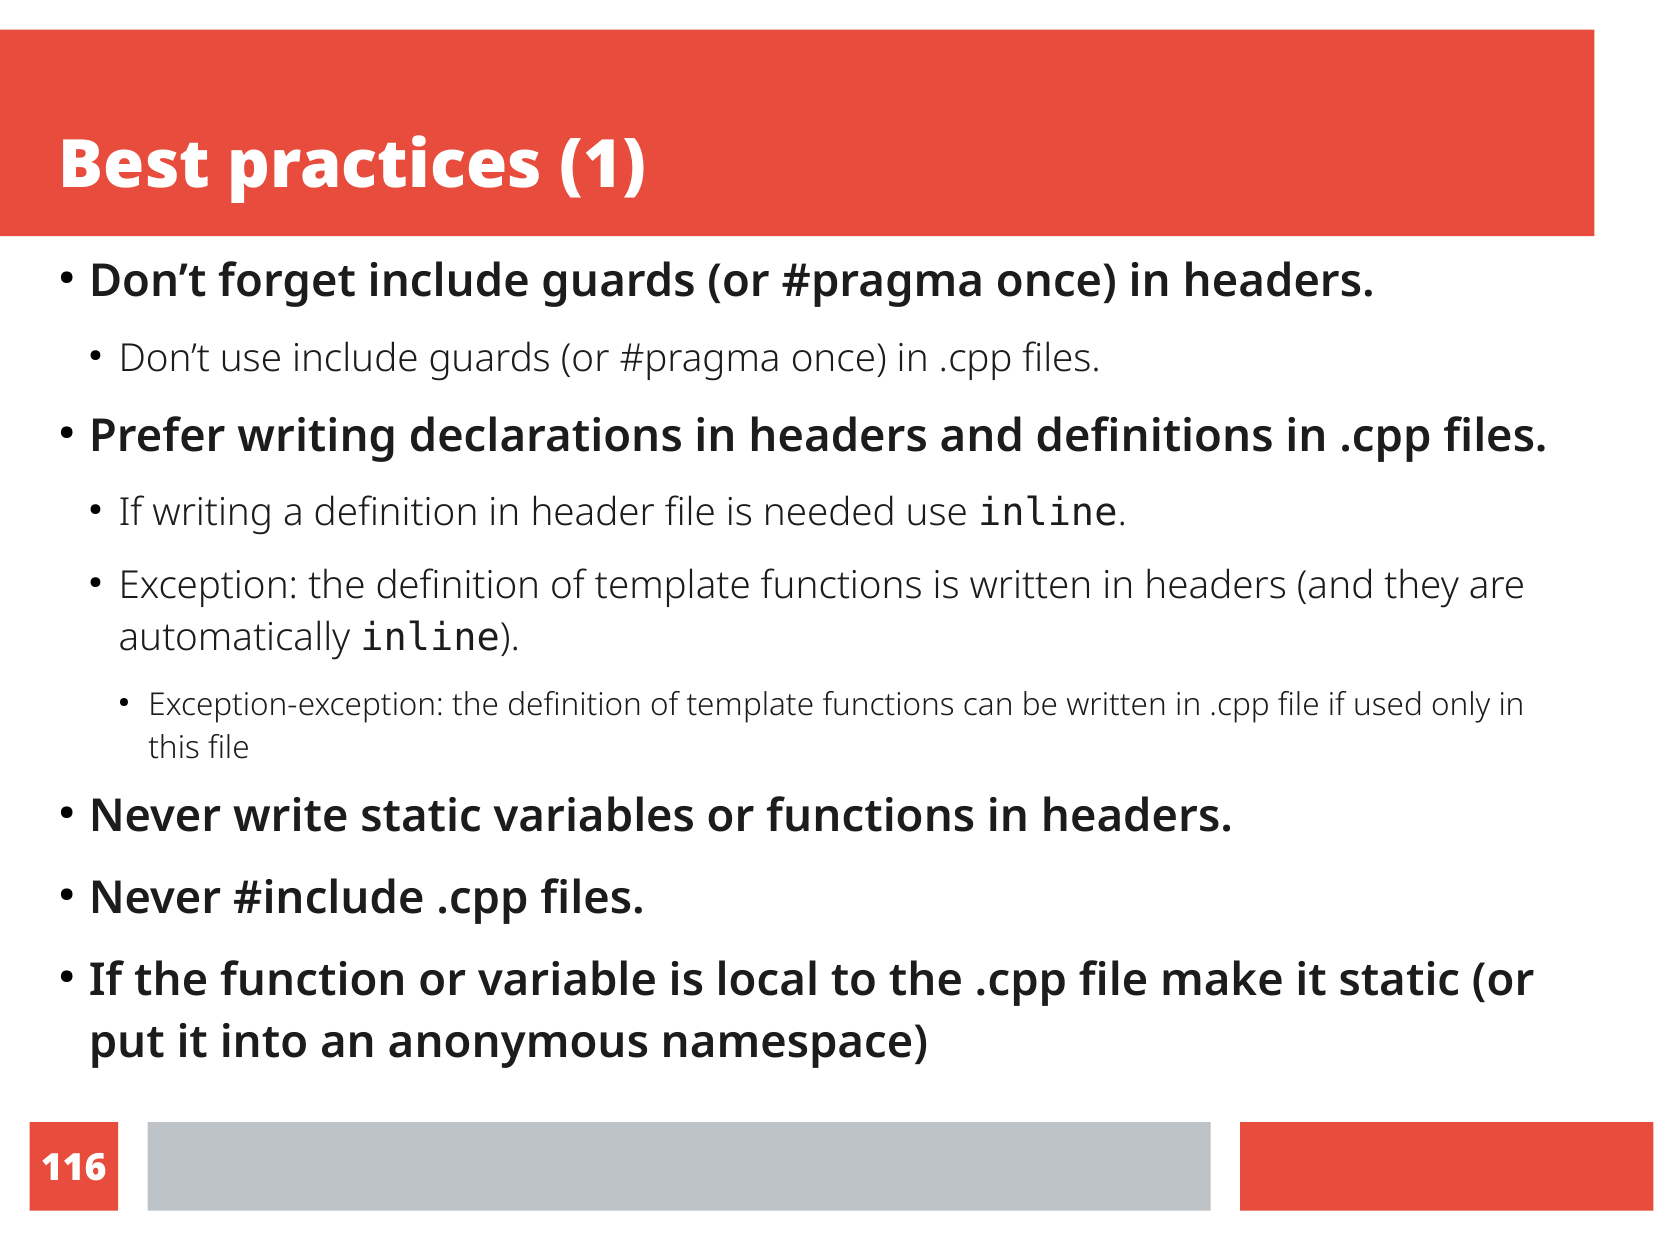

# Best practices (1)
Don’t forget include guards (or #pragma once) in headers.
Don’t use include guards (or #pragma once) in .cpp files.
Prefer writing declarations in headers and definitions in .cpp files.
If writing a definition in header file is needed use inline.
Exception: the definition of template functions is written in headers (and they are automatically inline).
Exception-exception: the definition of template functions can be written in .cpp file if used only in this file
Never write static variables or functions in headers.
Never #include .cpp files.
If the function or variable is local to the .cpp file make it static (or put it into an anonymous namespace)
116